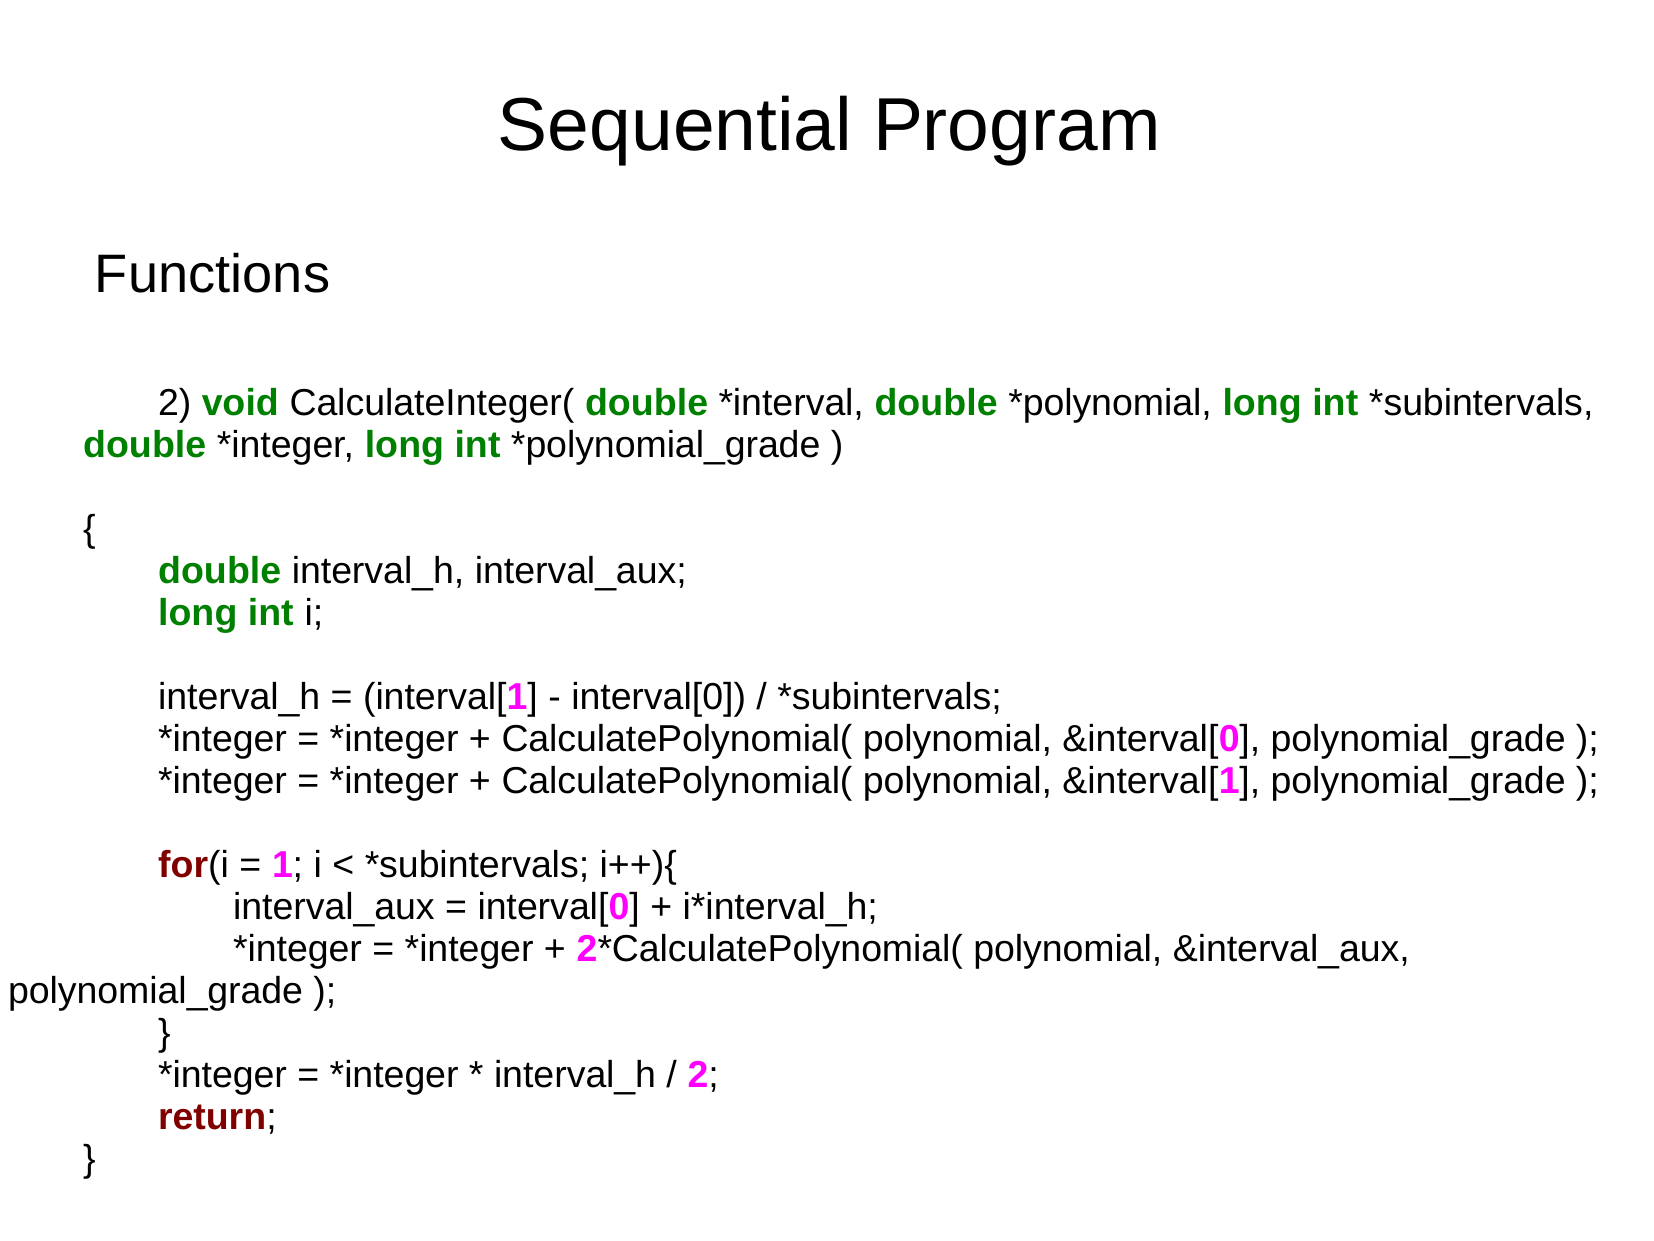

Sequential Program
	Functions
		2) void CalculateInteger( double *interval, double *polynomial, long int *subintervals, 	double *integer, long int *polynomial_grade )
	{
		double interval_h, interval_aux;
		long int i;
		interval_h = (interval[1] - interval[0]) / *subintervals;
		*integer = *integer + CalculatePolynomial( polynomial, &interval[0], polynomial_grade );
		*integer = *integer + CalculatePolynomial( polynomial, &interval[1], polynomial_grade );
		for(i = 1; i < *subintervals; i++){
			interval_aux = interval[0] + i*interval_h;
			*integer = *integer + 2*CalculatePolynomial( polynomial, &interval_aux, polynomial_grade );
		}
		*integer = *integer * interval_h / 2;
		return;
	}